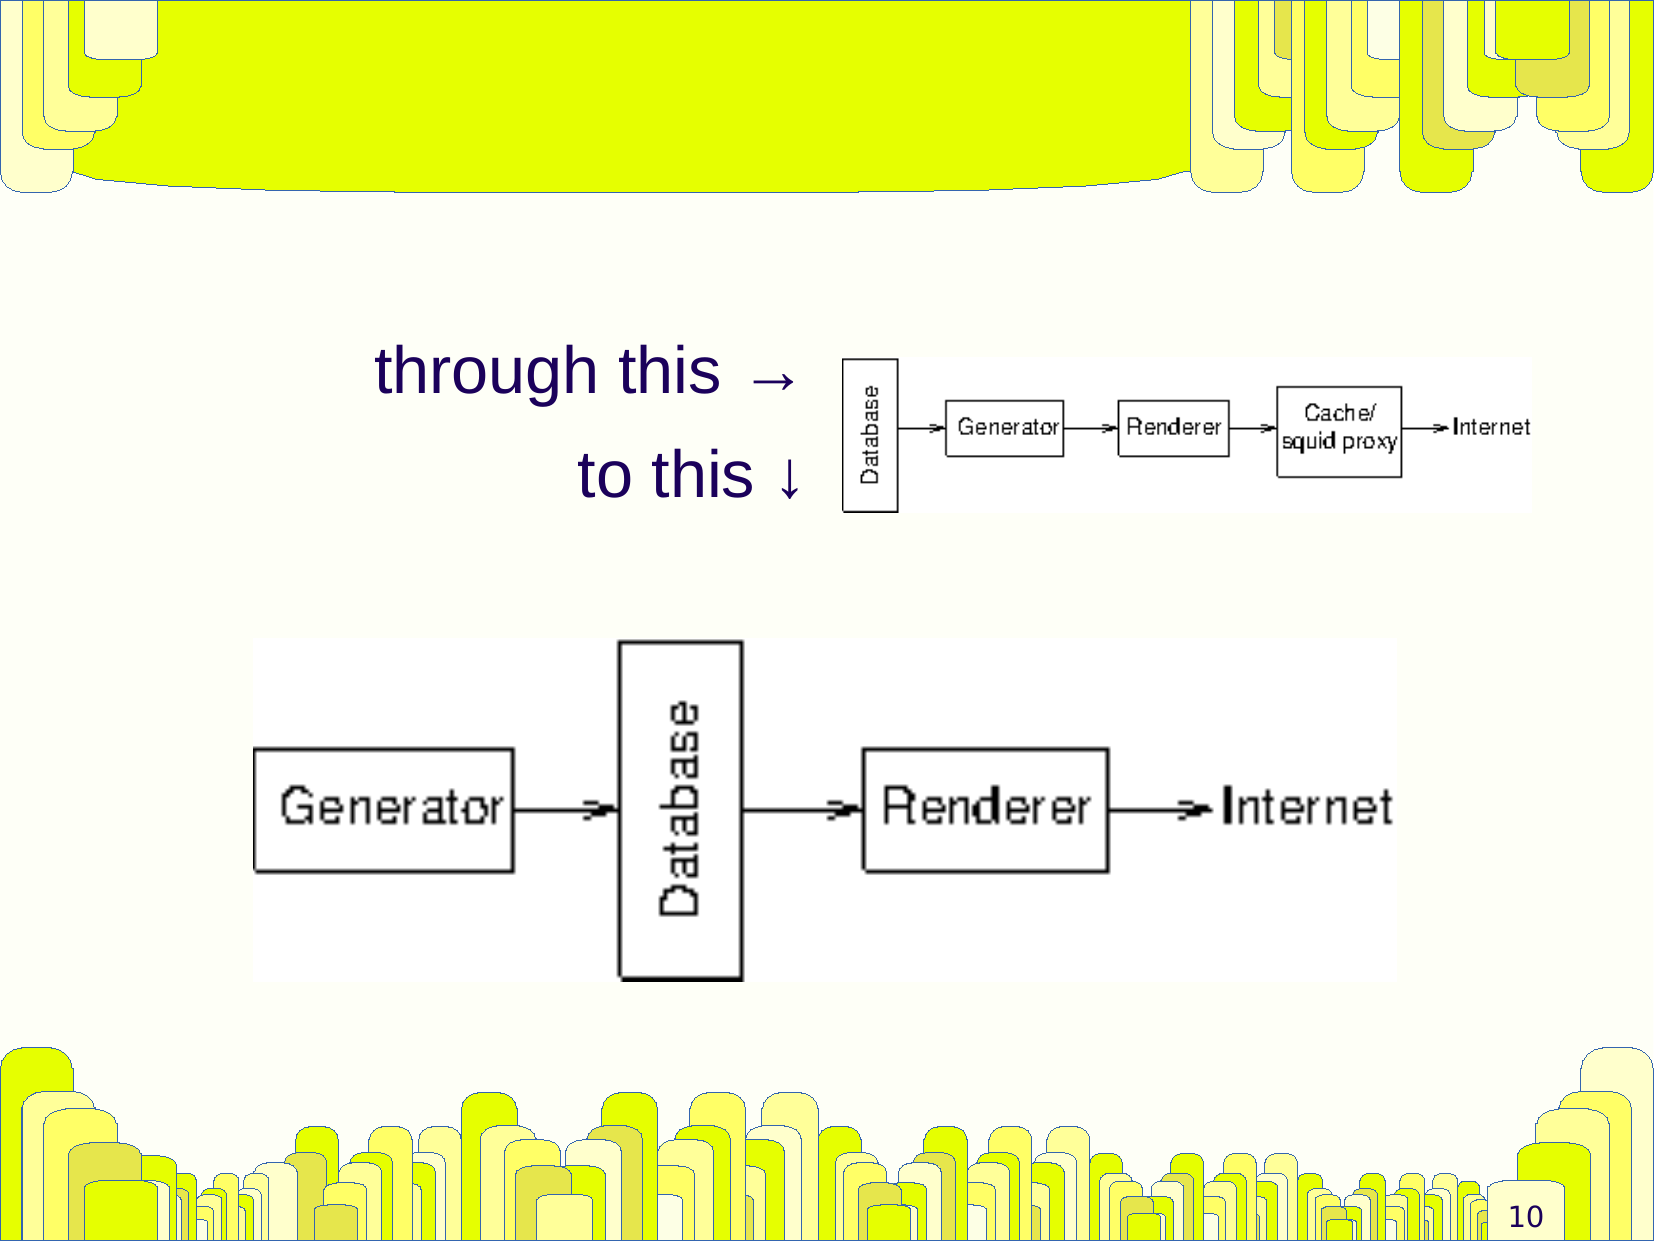

#
through this →
to this ↓